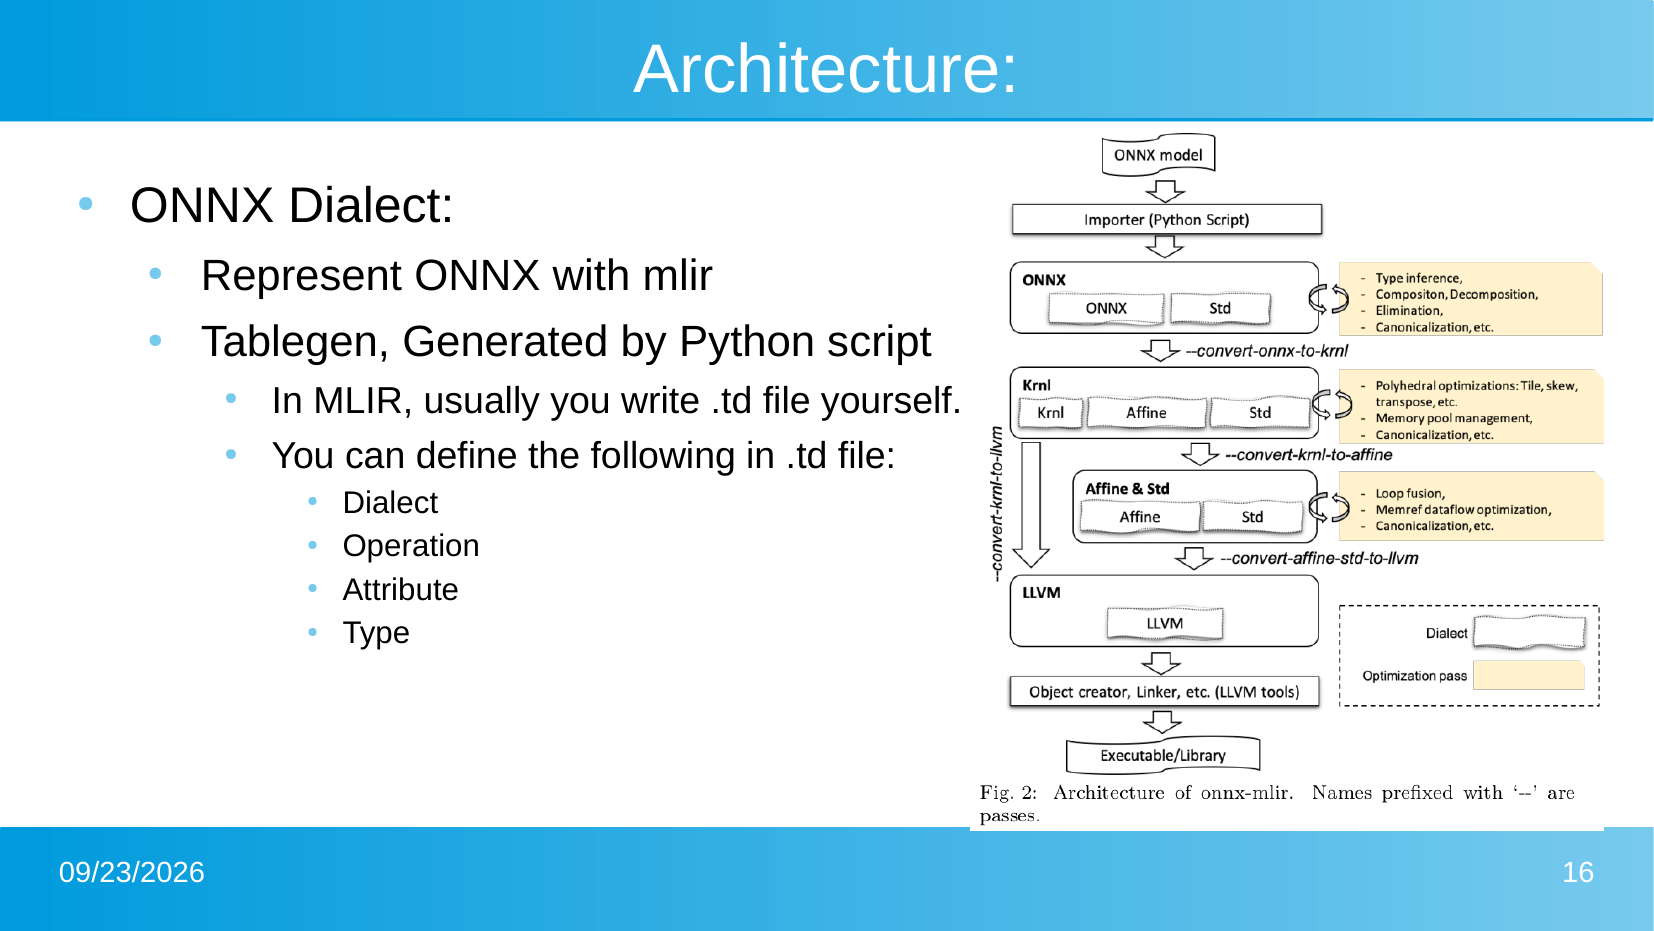

# Architecture:
ONNX Dialect:
Represent ONNX with mlir
Tablegen, Generated by Python script
In MLIR, usually you write .td file yourself.
You can define the following in .td file:
Dialect
Operation
Attribute
Type
16